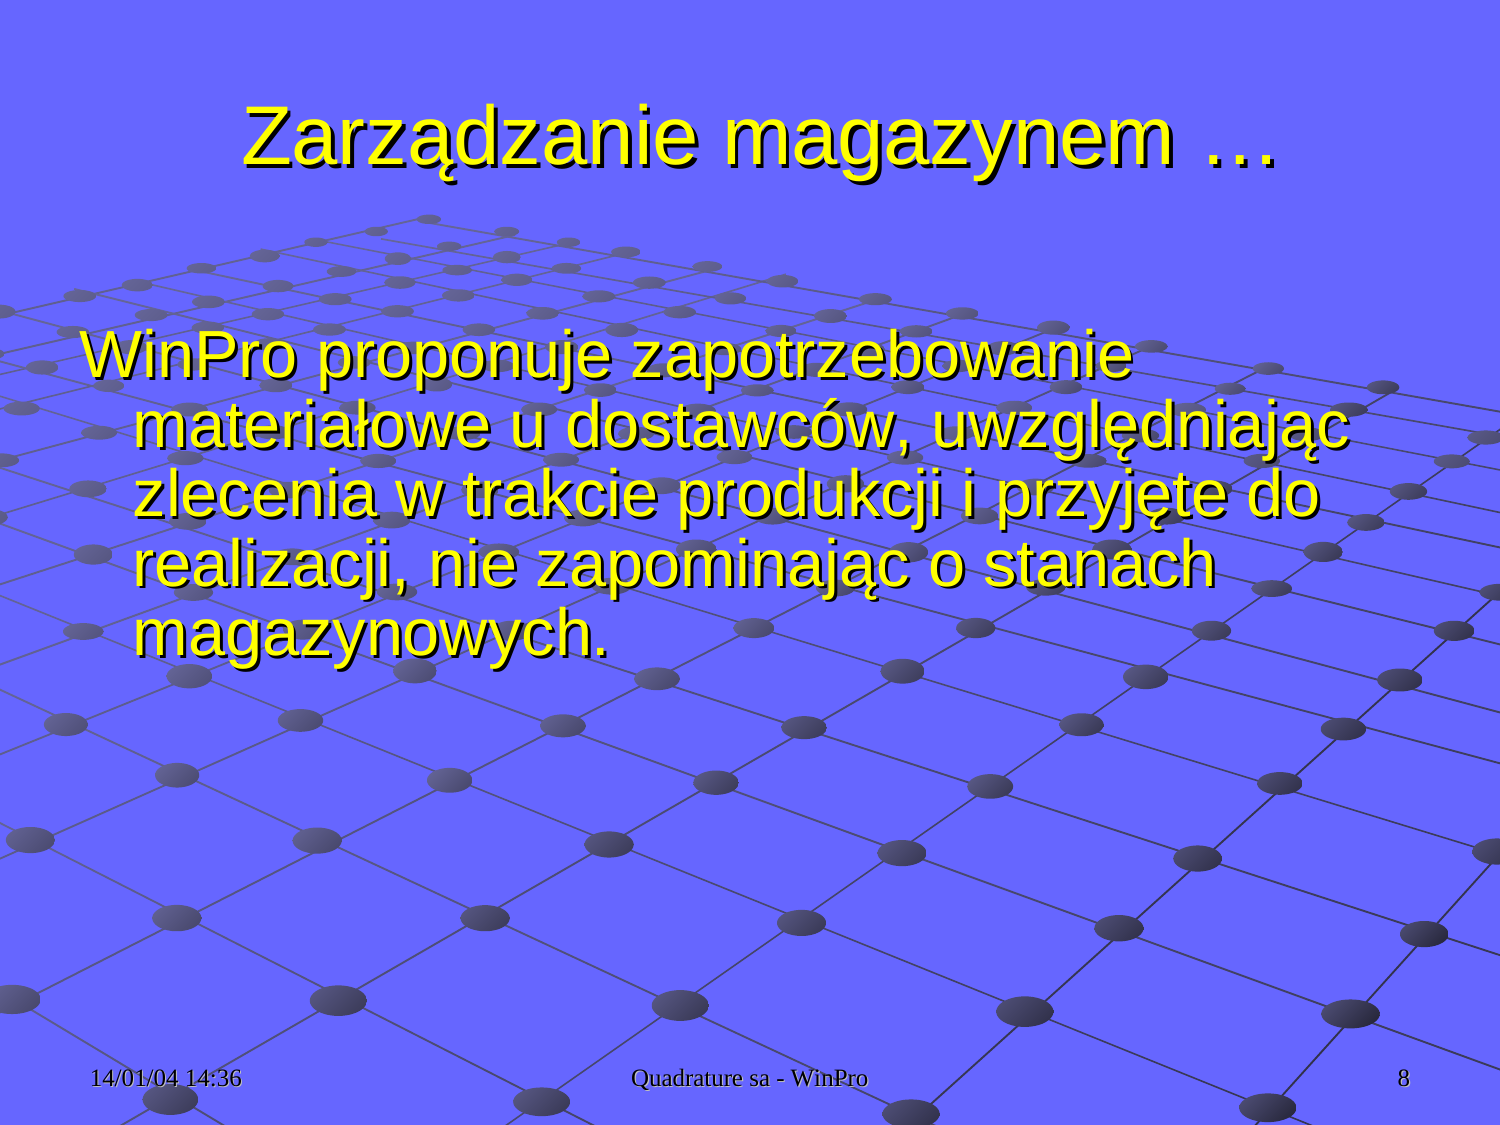

# Zarządzanie magazynem …
WinPro proponuje zapotrzebowanie materiałowe u dostawców, uwzględniając zlecenia w trakcie produkcji i przyjęte do realizacji, nie zapominając o stanach magazynowych.